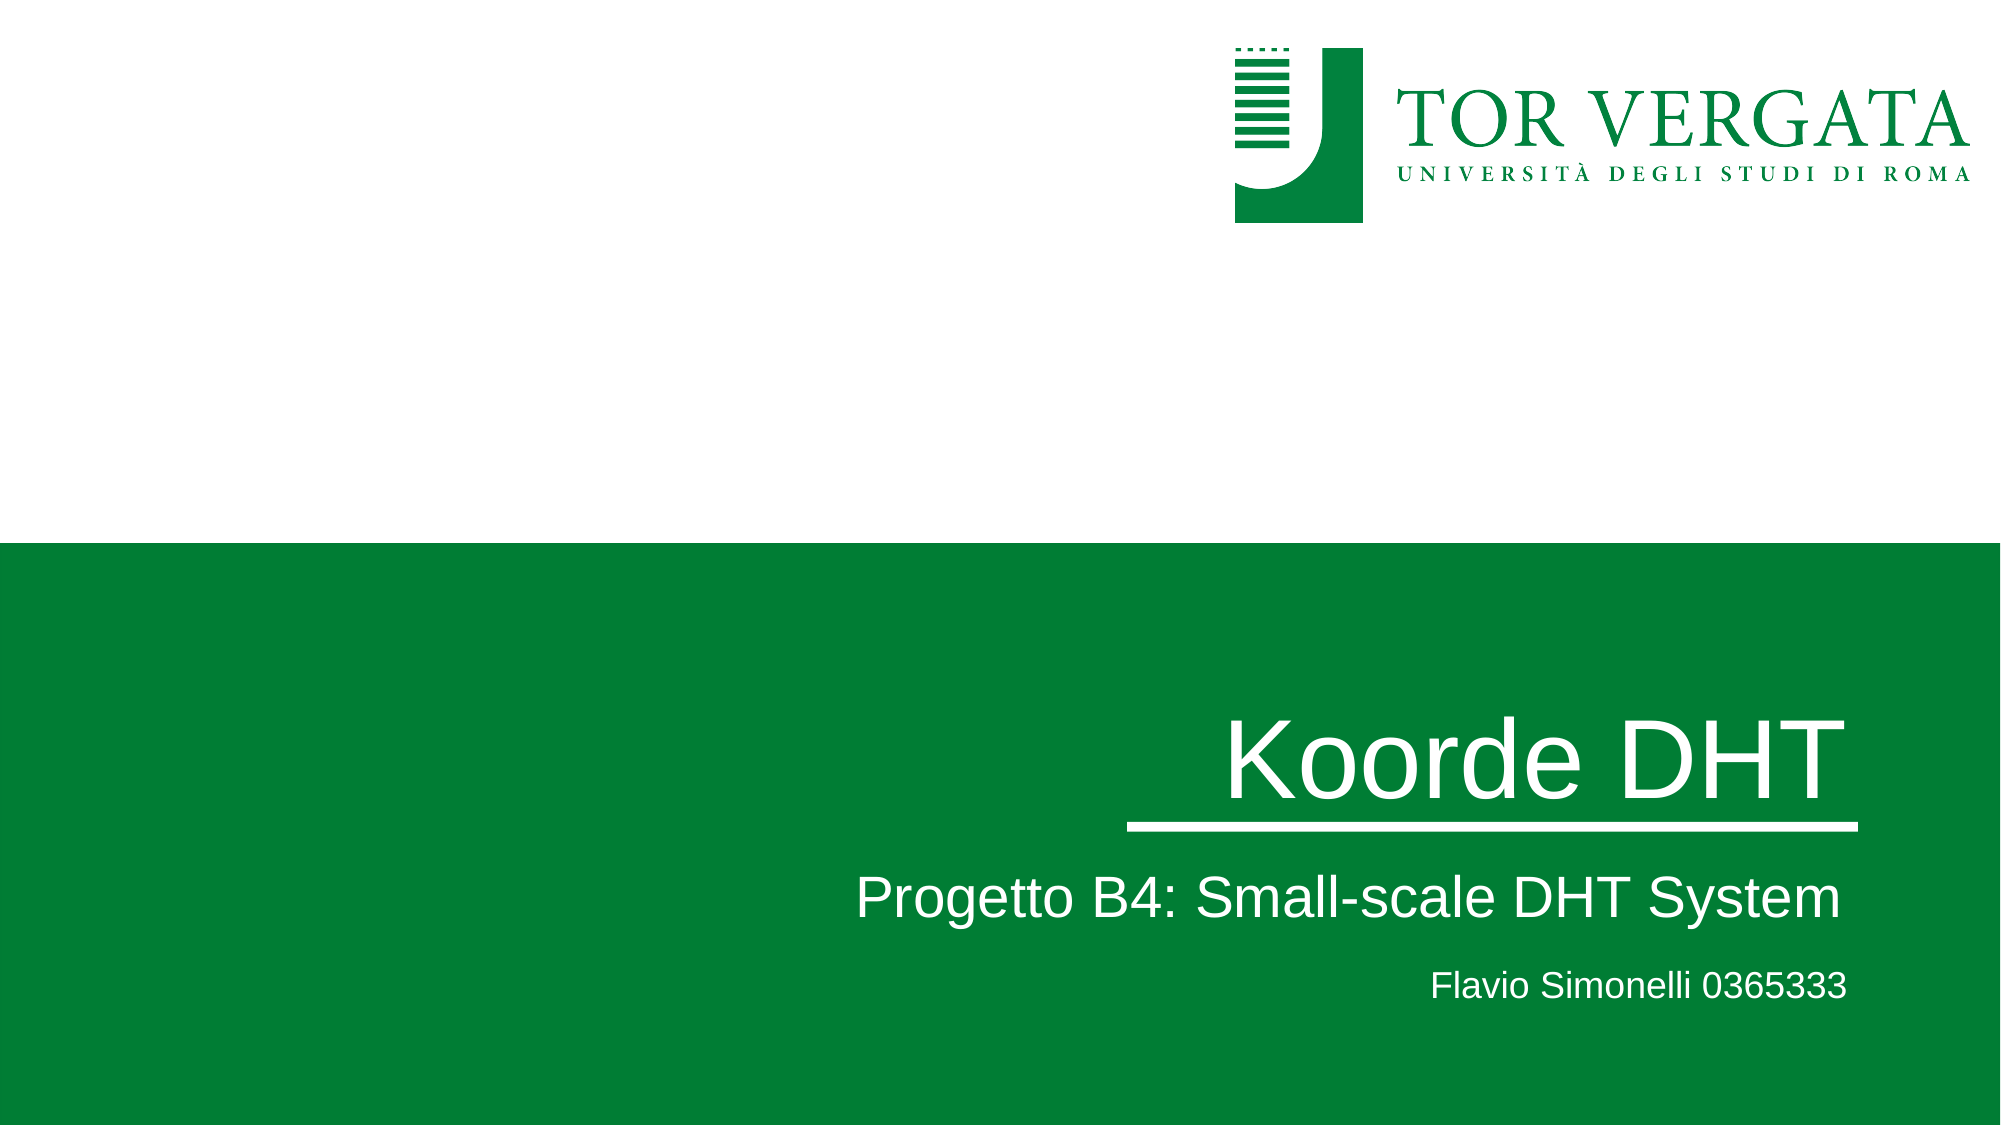

# Koorde DHT
Progetto B4: Small-scale DHT System
Flavio Simonelli 0365333